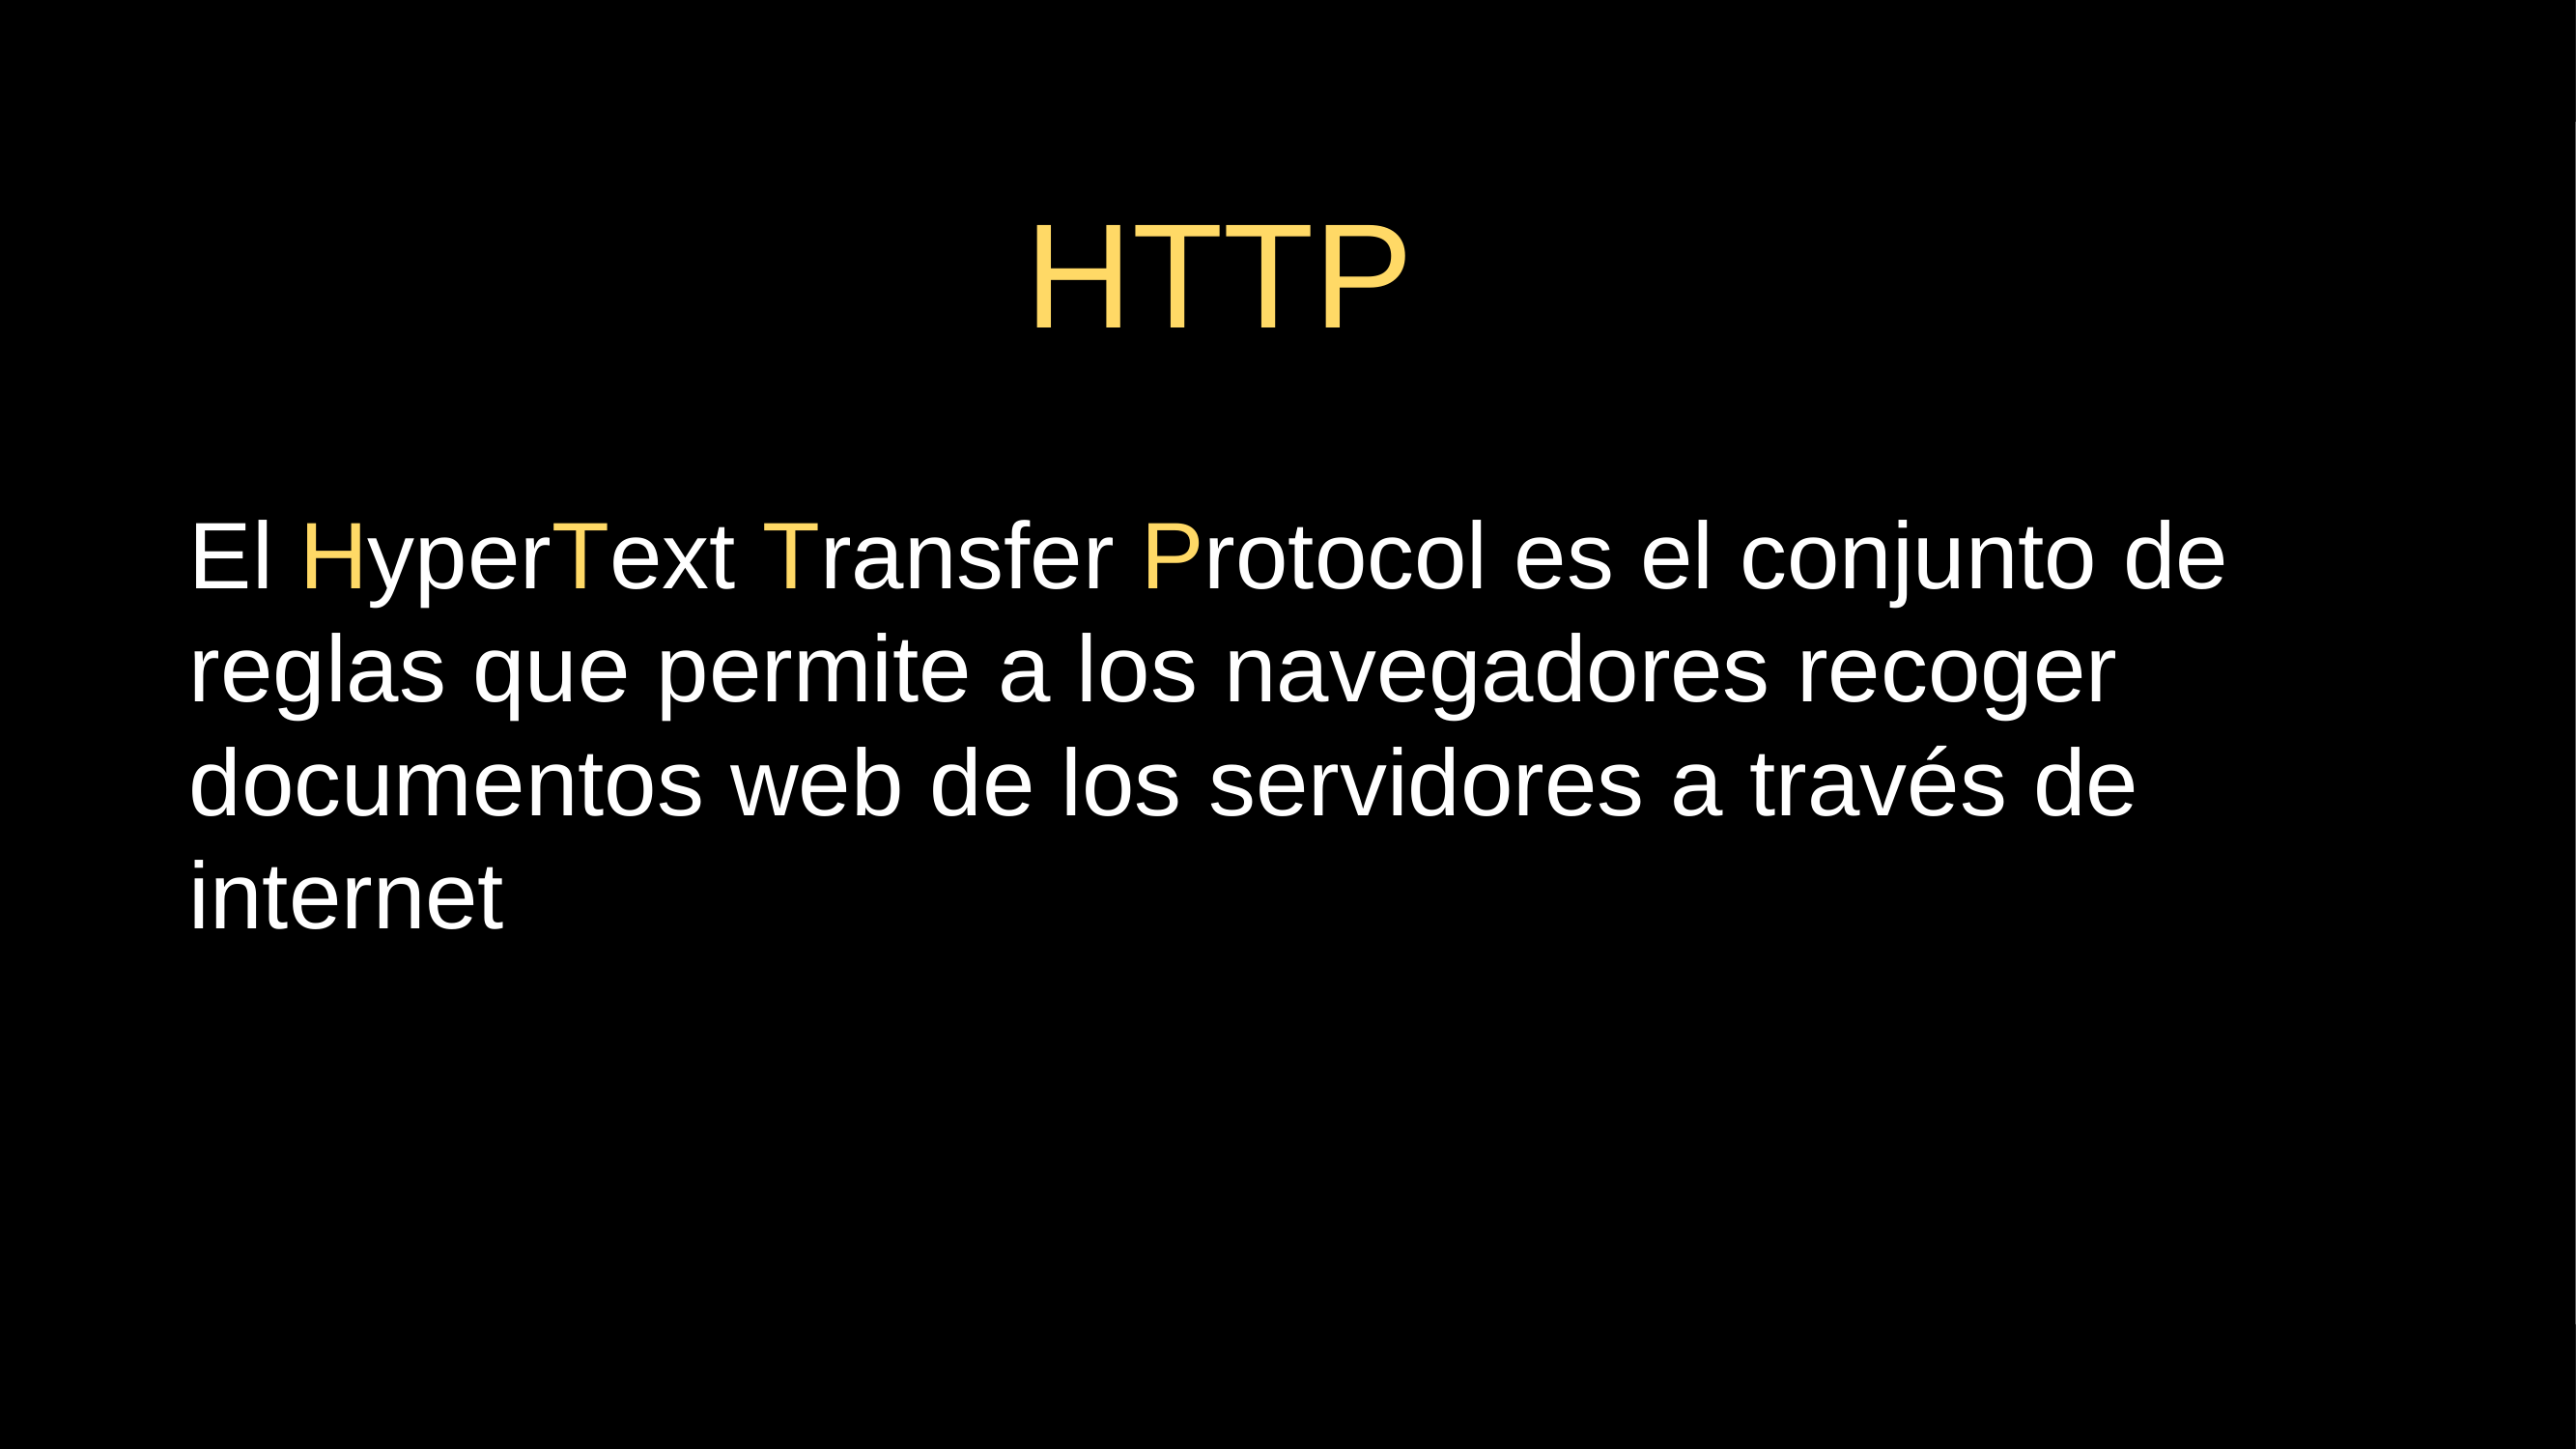

# HTTP
El HyperText Transfer Protocol es el conjunto de reglas que permite a los navegadores recoger documentos web de los servidores a través de internet